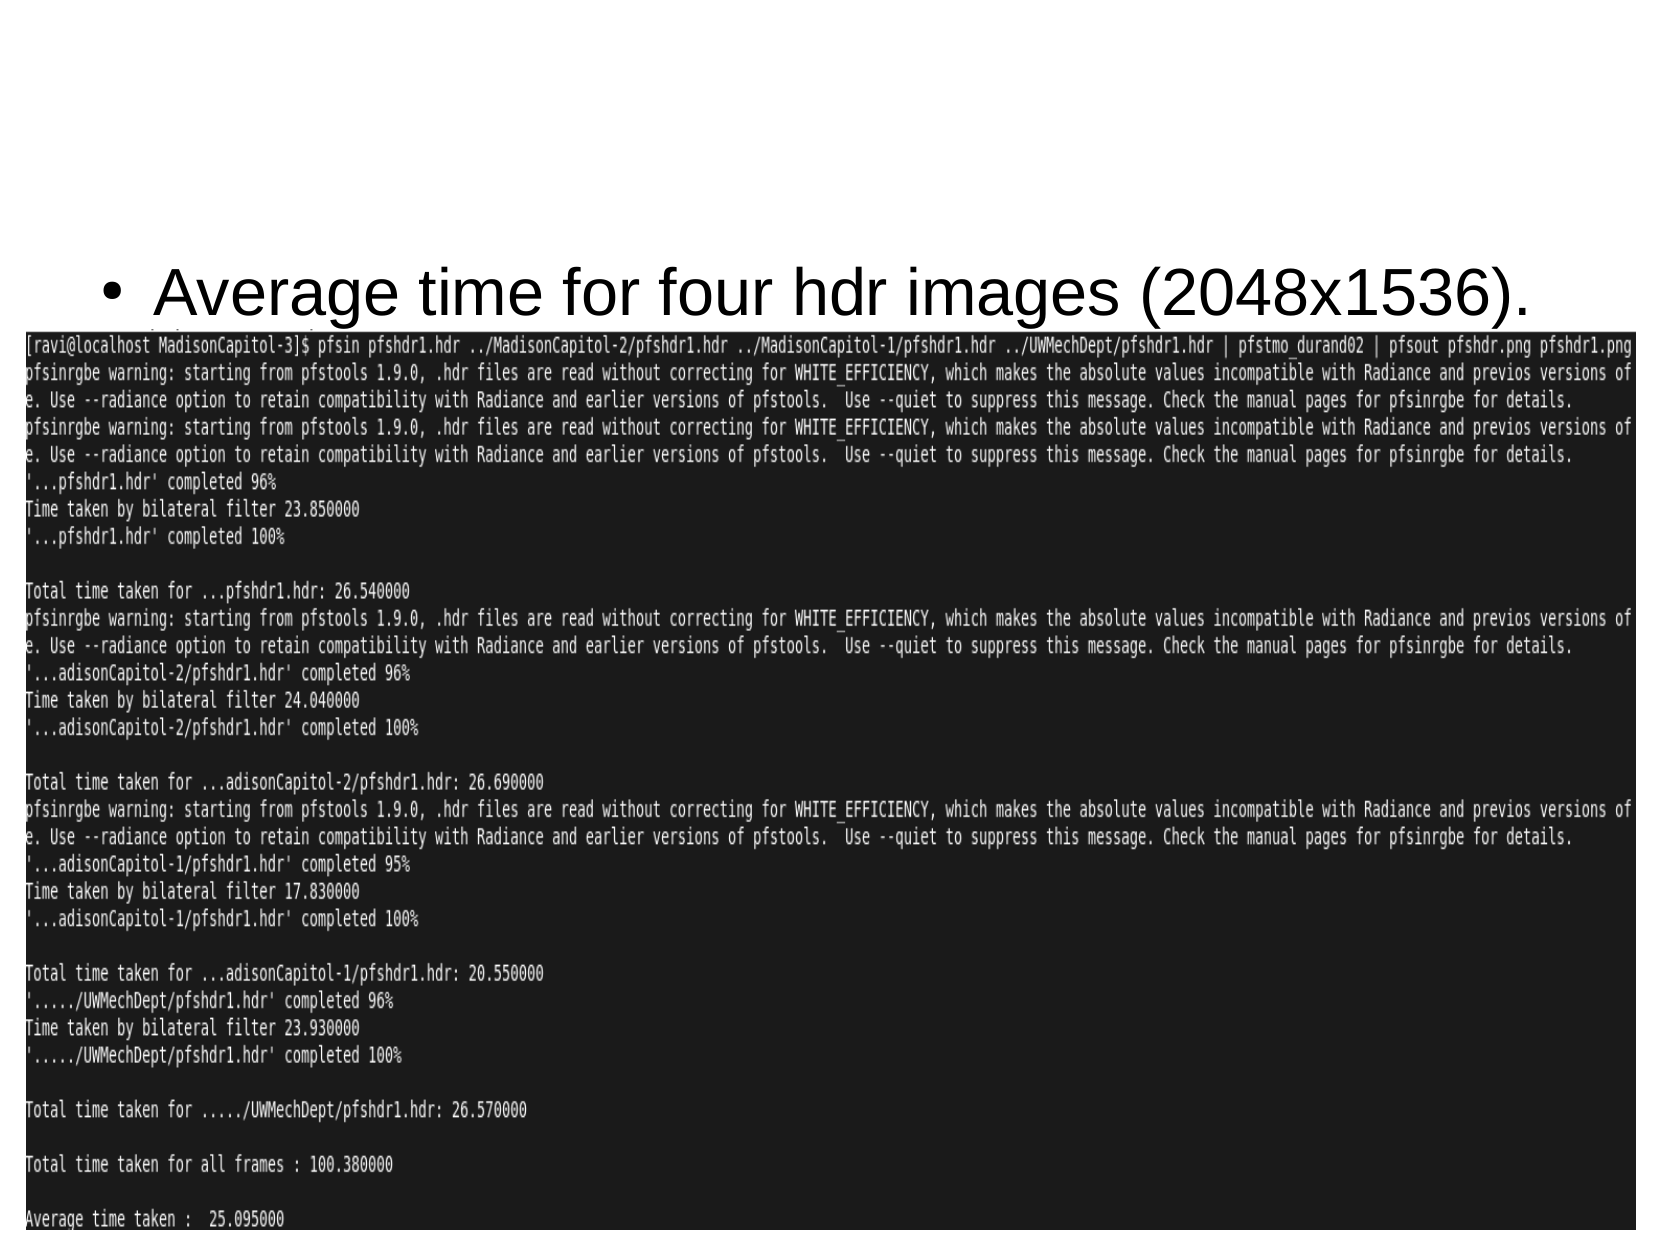

#
Average time for four hdr images (2048x1536).